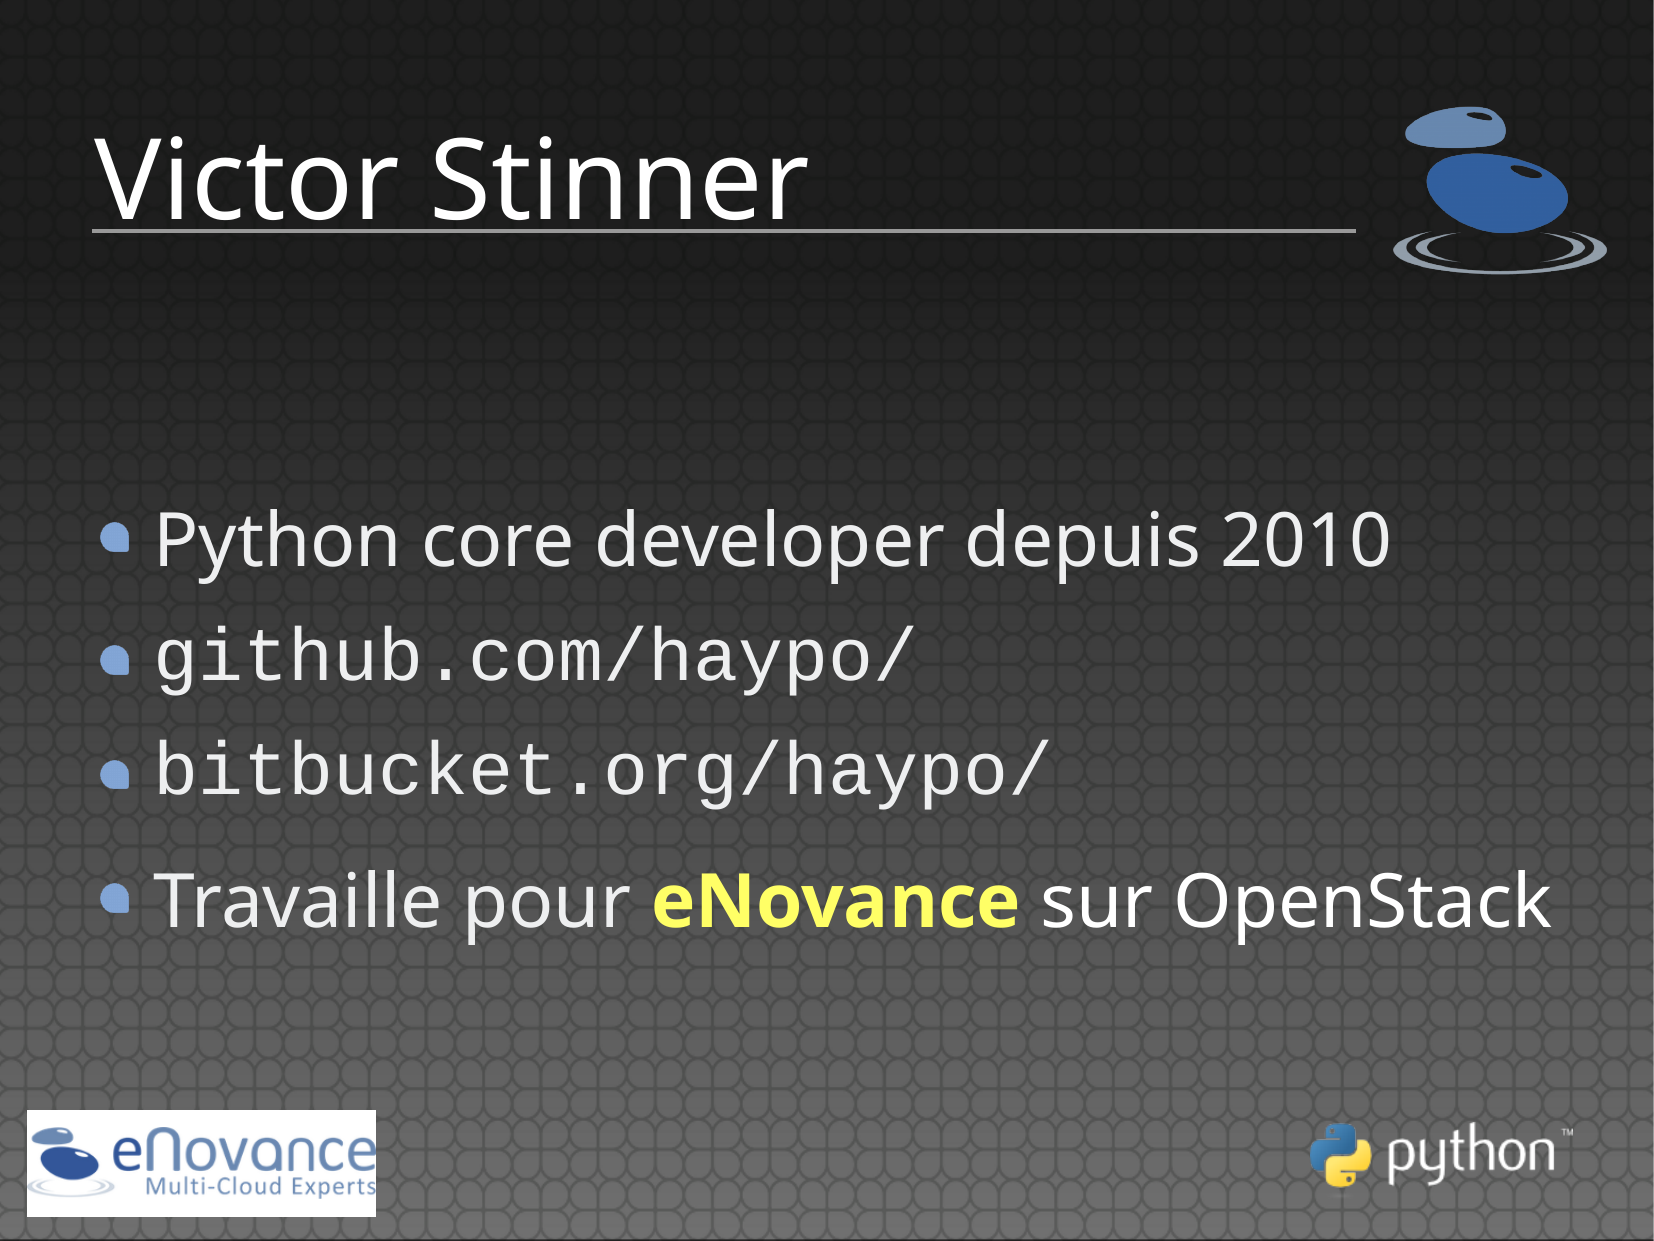

Victor Stinner
# Python core developer depuis 2010
github.com/haypo/
bitbucket.org/haypo/
Travaille pour eNovance sur OpenStack